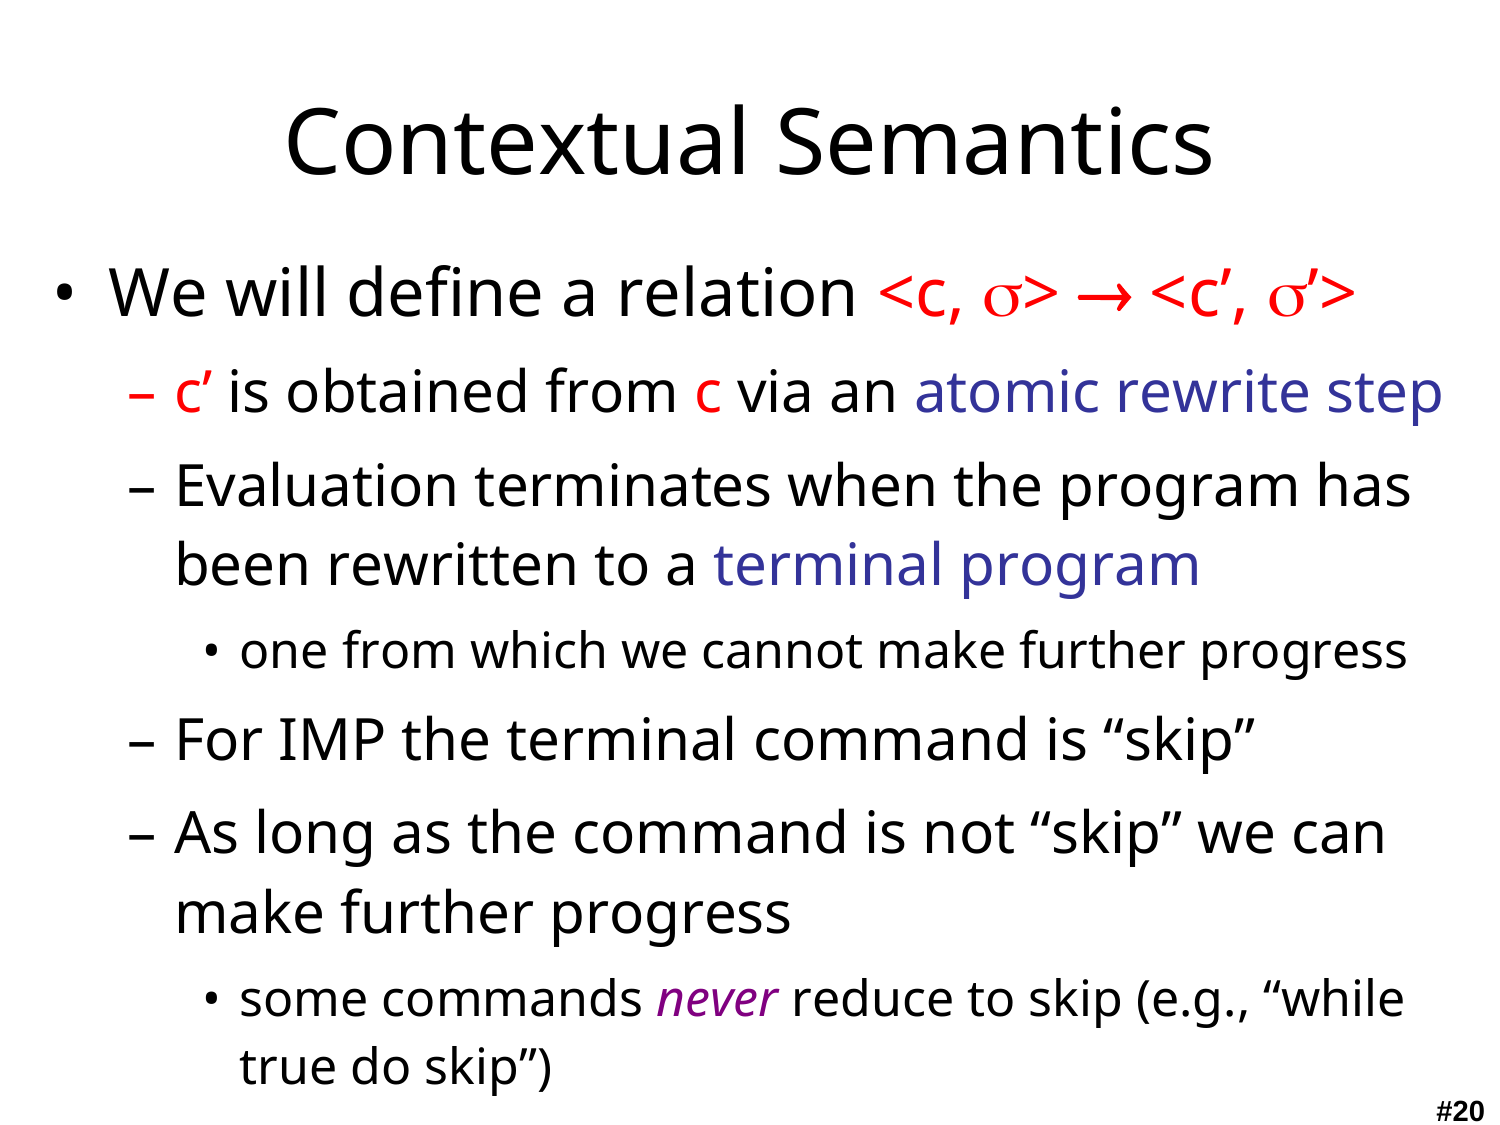

# Contextual Semantics
We will define a relation <c, >  <c’, ’>
c’ is obtained from c via an atomic rewrite step
Evaluation terminates when the program has been rewritten to a terminal program
one from which we cannot make further progress
For IMP the terminal command is “skip”
As long as the command is not “skip” we can make further progress
some commands never reduce to skip (e.g., “while true do skip”)
20